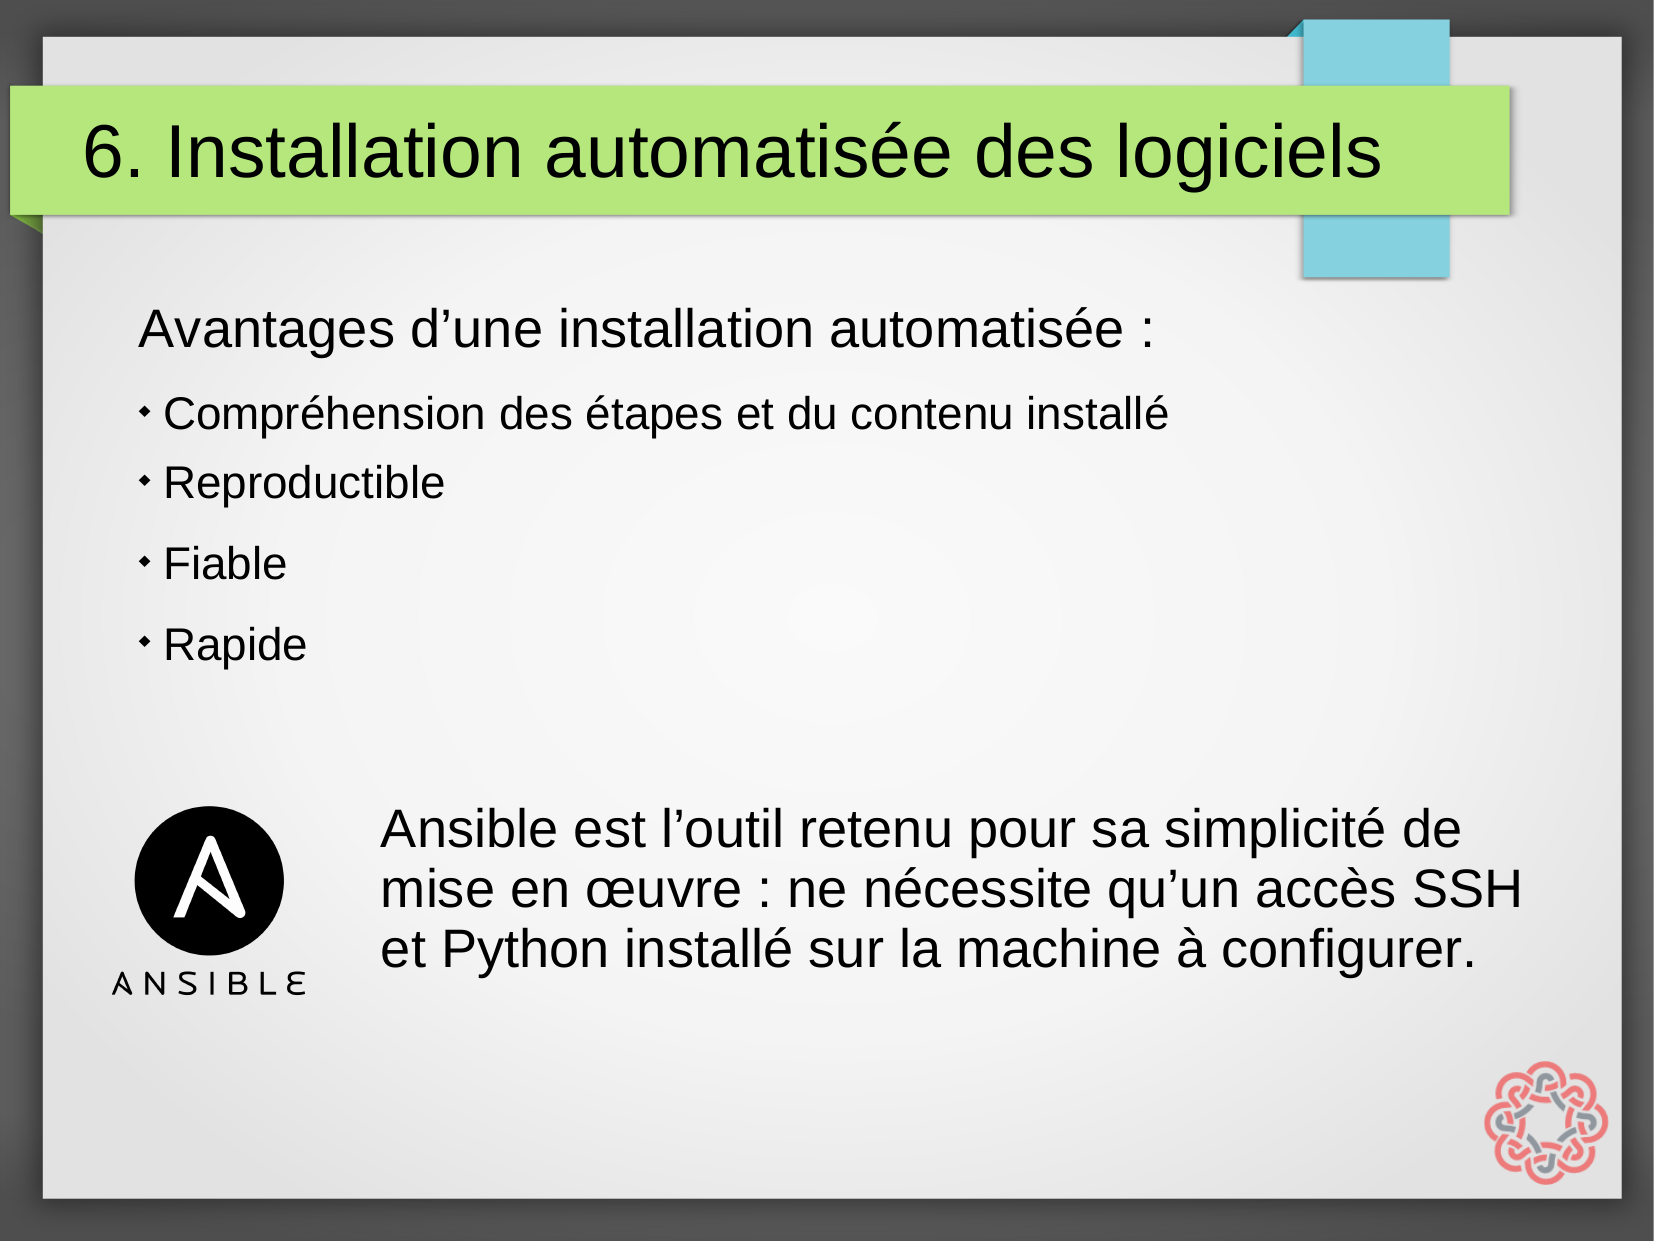

# 6. Installation automatisée des logiciels
Avantages d’une installation automatisée :
 Compréhension des étapes et du contenu installé
 Reproductible
 Fiable
 Rapide
Ansible est l’outil retenu pour sa simplicité de mise en œuvre : ne nécessite qu’un accès SSH et Python installé sur la machine à configurer.